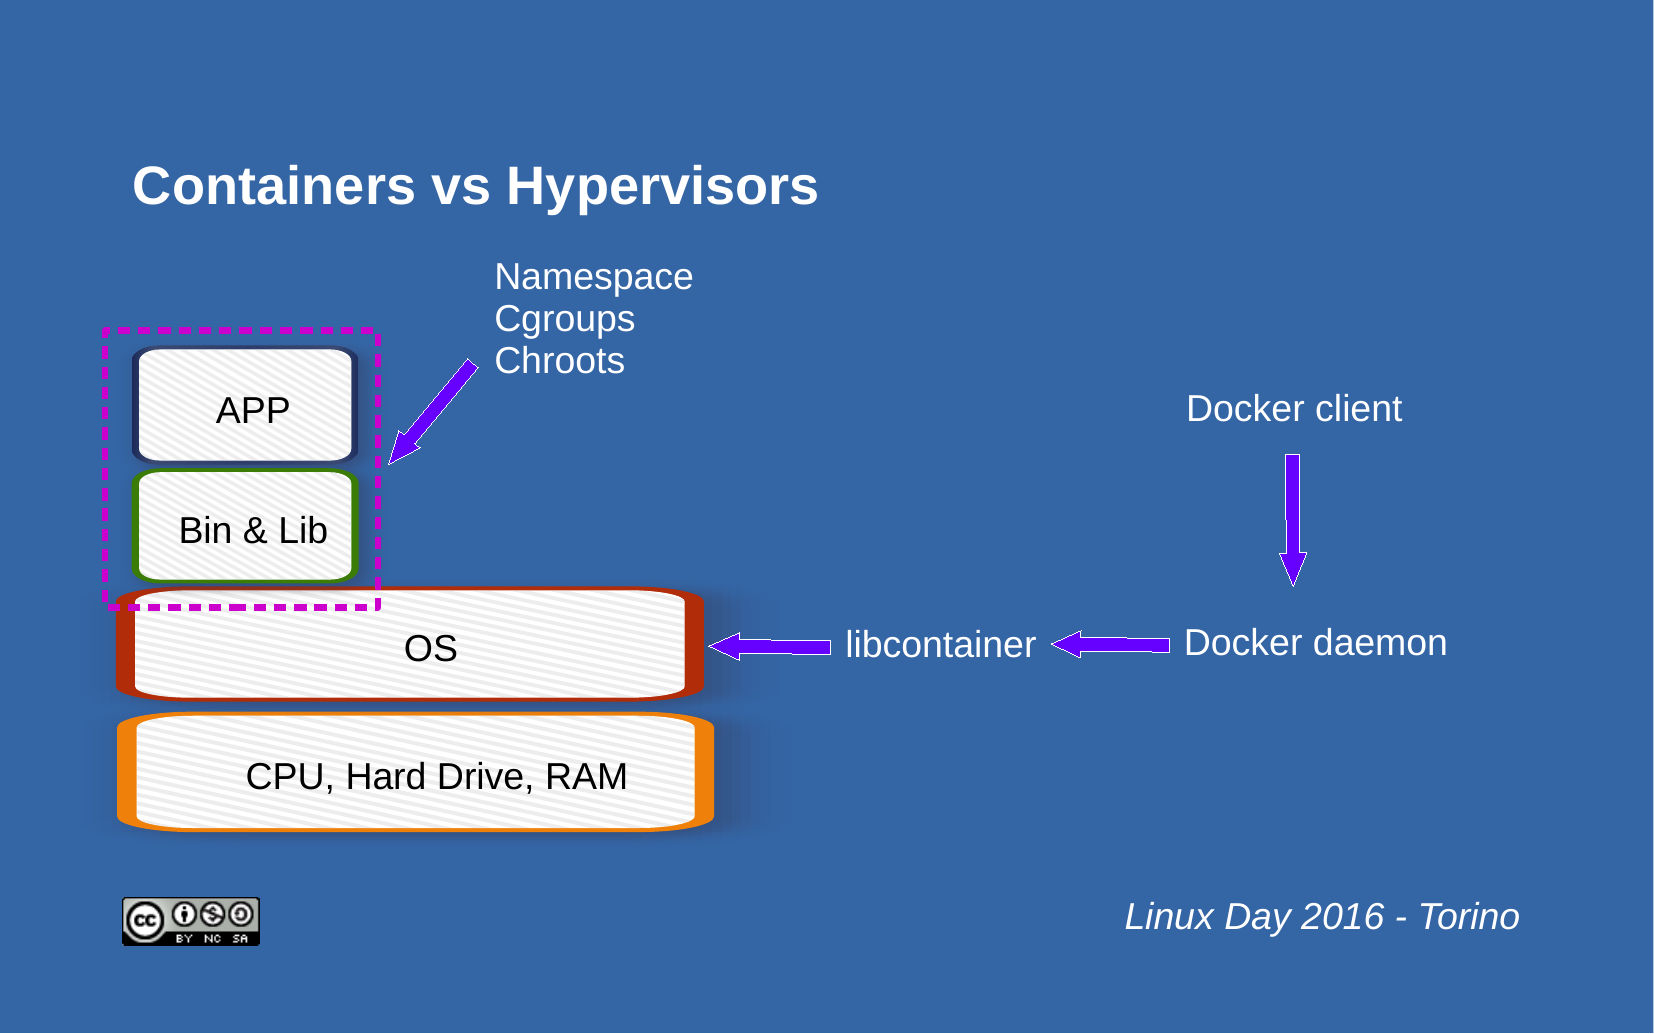

Containers vs Hypervisors
Namespace
Cgroups
Chroots
APP
Docker client
Bin & Lib
OS
Docker daemon
libcontainer
CPU, Hard Drive, RAM
Linux Day 2016 - Torino